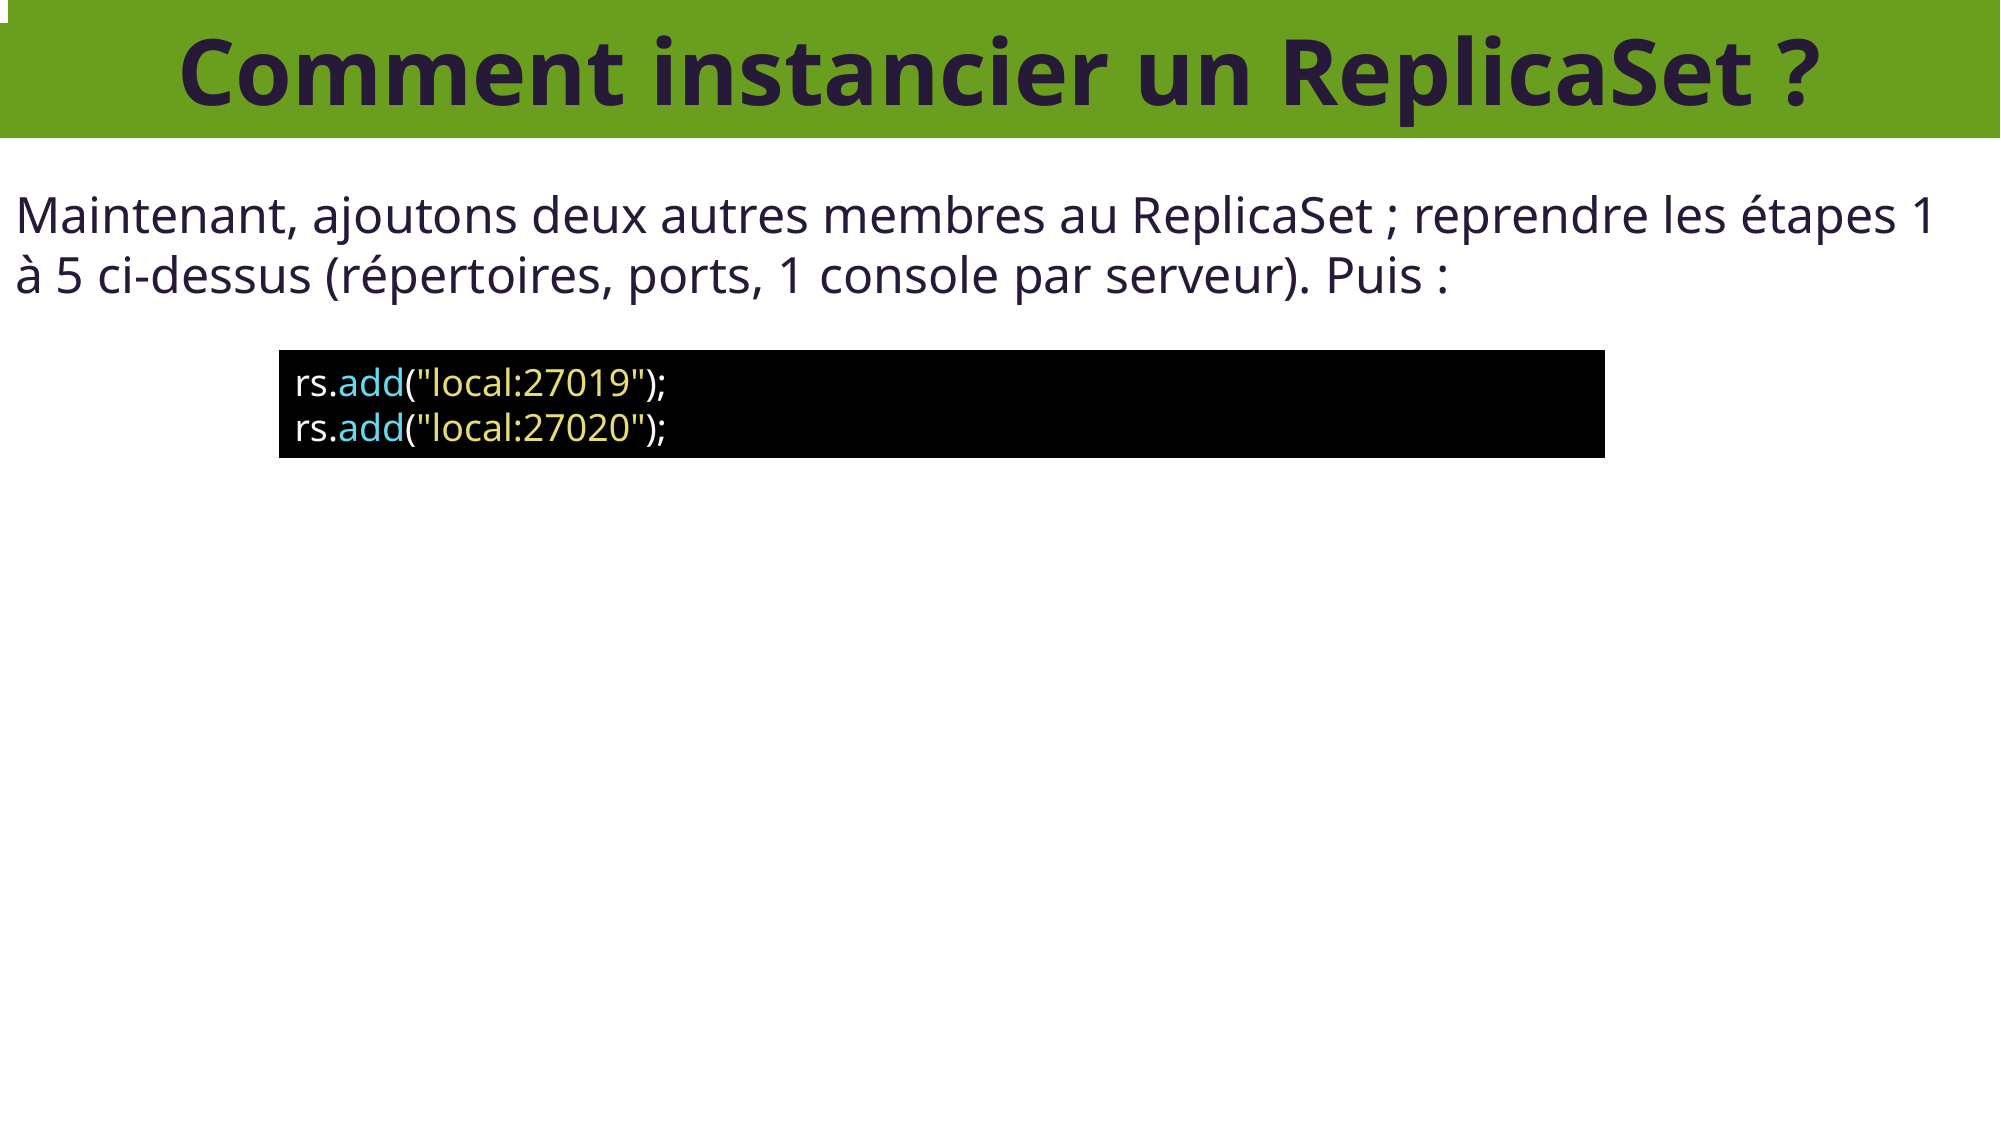

Comment instancier un ReplicaSet ?
Maintenant, ajoutons deux autres membres au ReplicaSet ; reprendre les étapes 1 à 5 ci-dessus (répertoires, ports, 1 console par serveur). Puis :
rs.add("local:27019");
rs.add("local:27020");